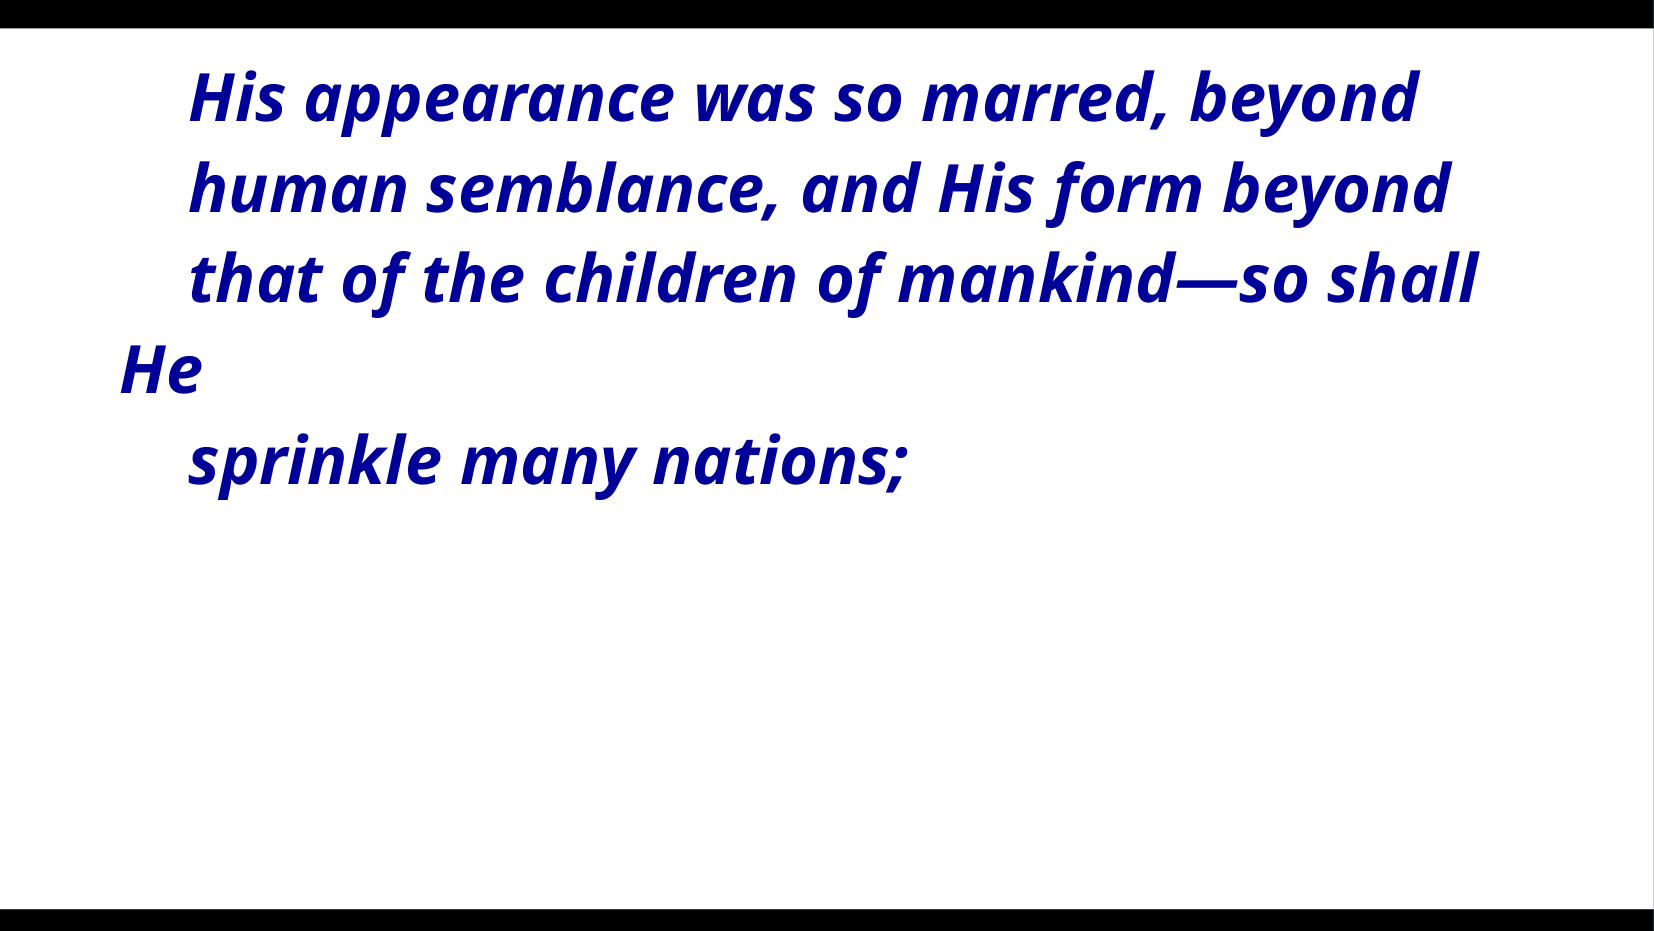

His appearance was so marred, beyond
 human semblance, and His form beyond
 that of the children of mankind—so shall He
 sprinkle many nations;